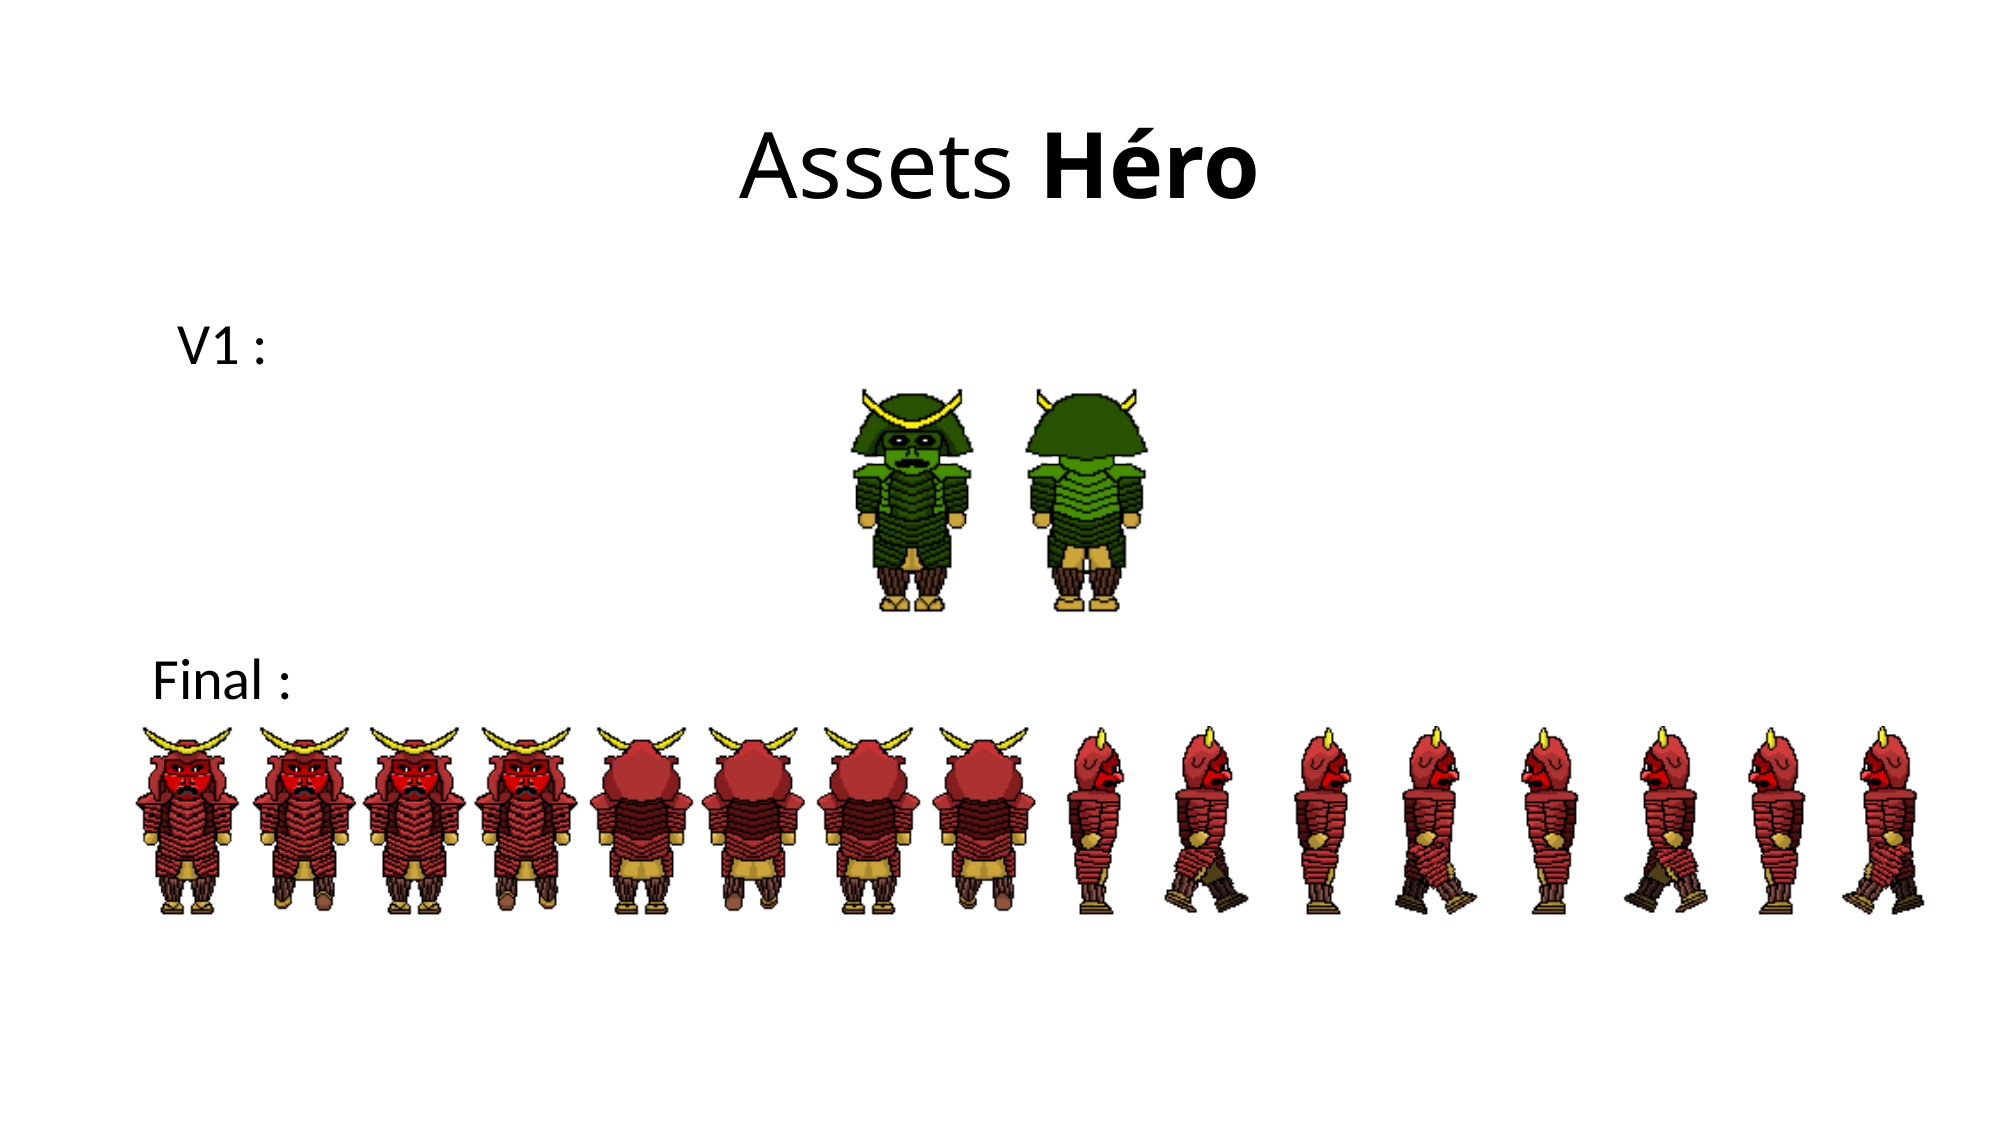

# Assets Héro
V1 :
Final :